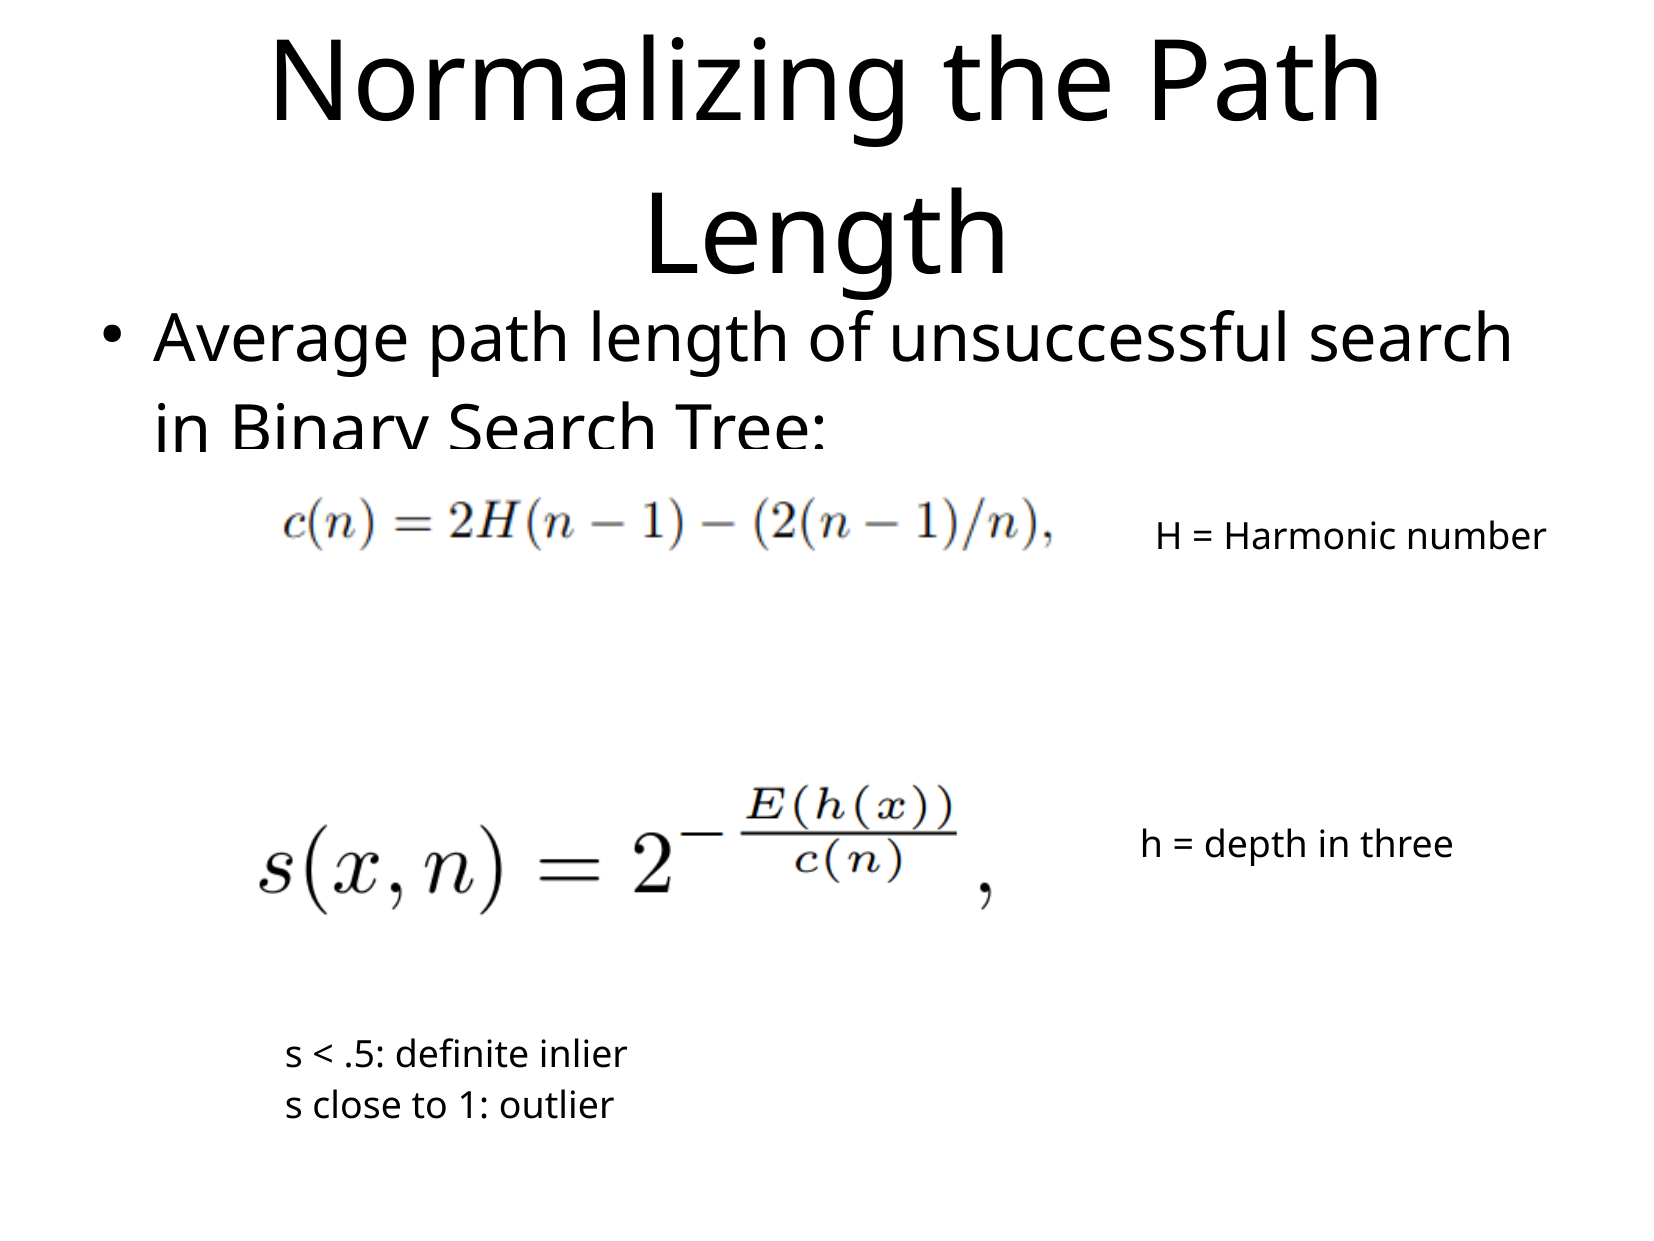

# Normalizing the Path Length
Average path length of unsuccessful search in Binary Search Tree:
H = Harmonic number
h = depth in three
s < .5: definite inlier
s close to 1: outlier